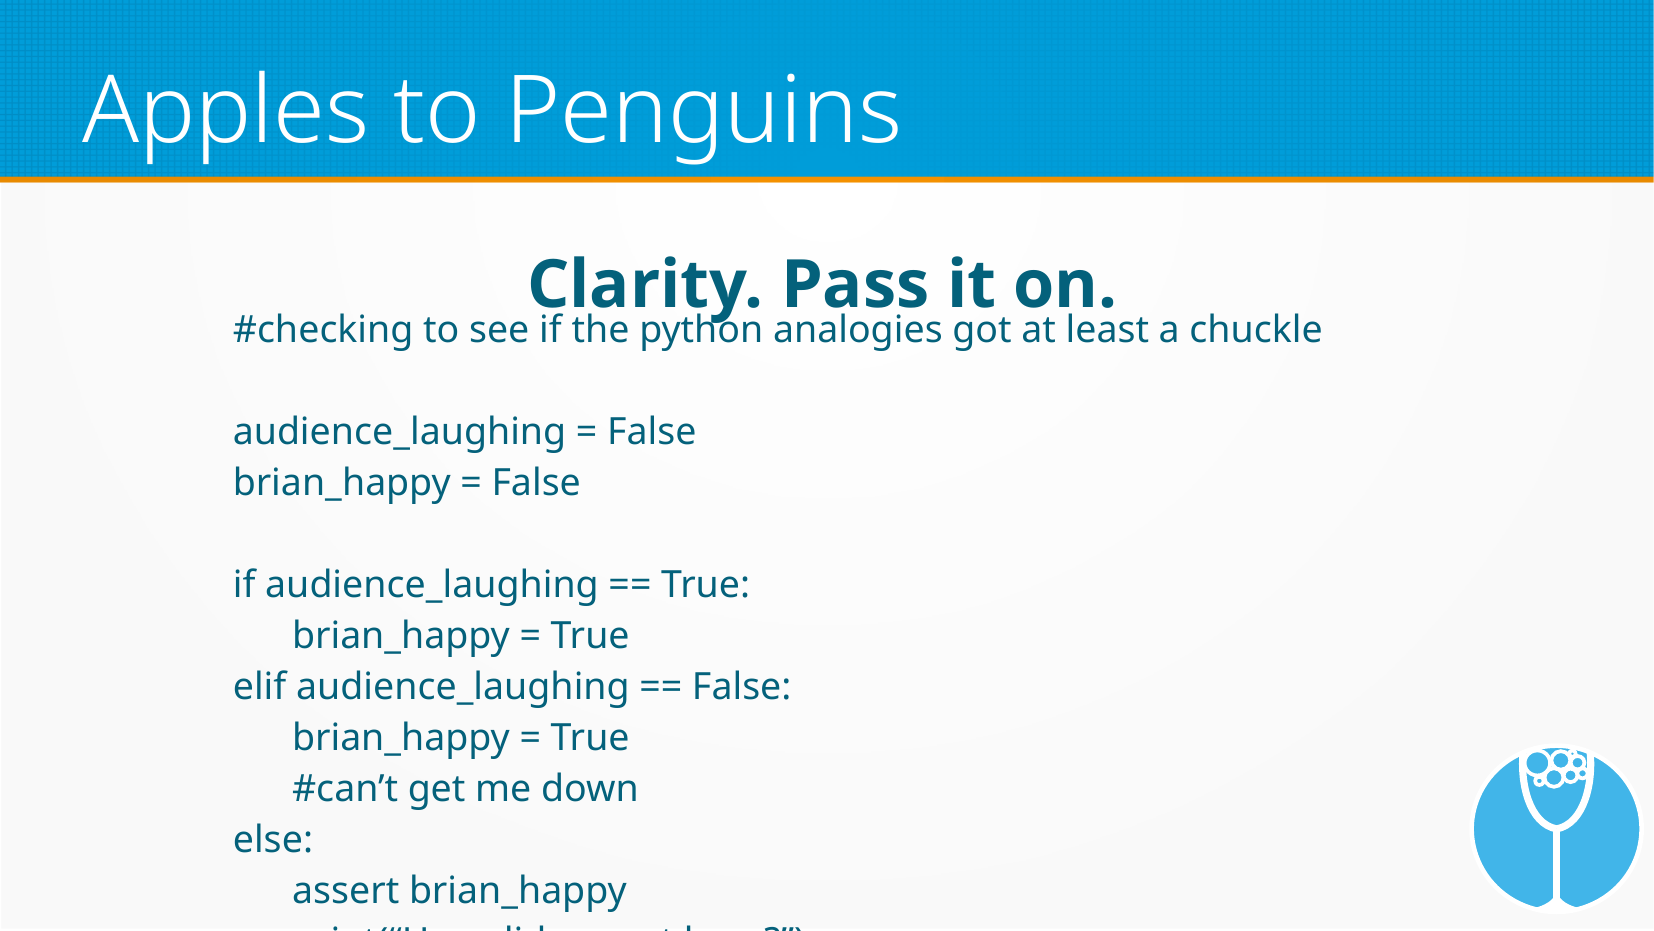

# Apples to Penguins
Clarity. Pass it on.
#checking to see if the python analogies got at least a chuckle
audience_laughing = False
brian_happy = False
if audience_laughing == True:
	brian_happy = True
elif audience_laughing == False:
	brian_happy = True
	#can’t get me down
else:
	assert brian_happy
	print(“How did we get here?”)